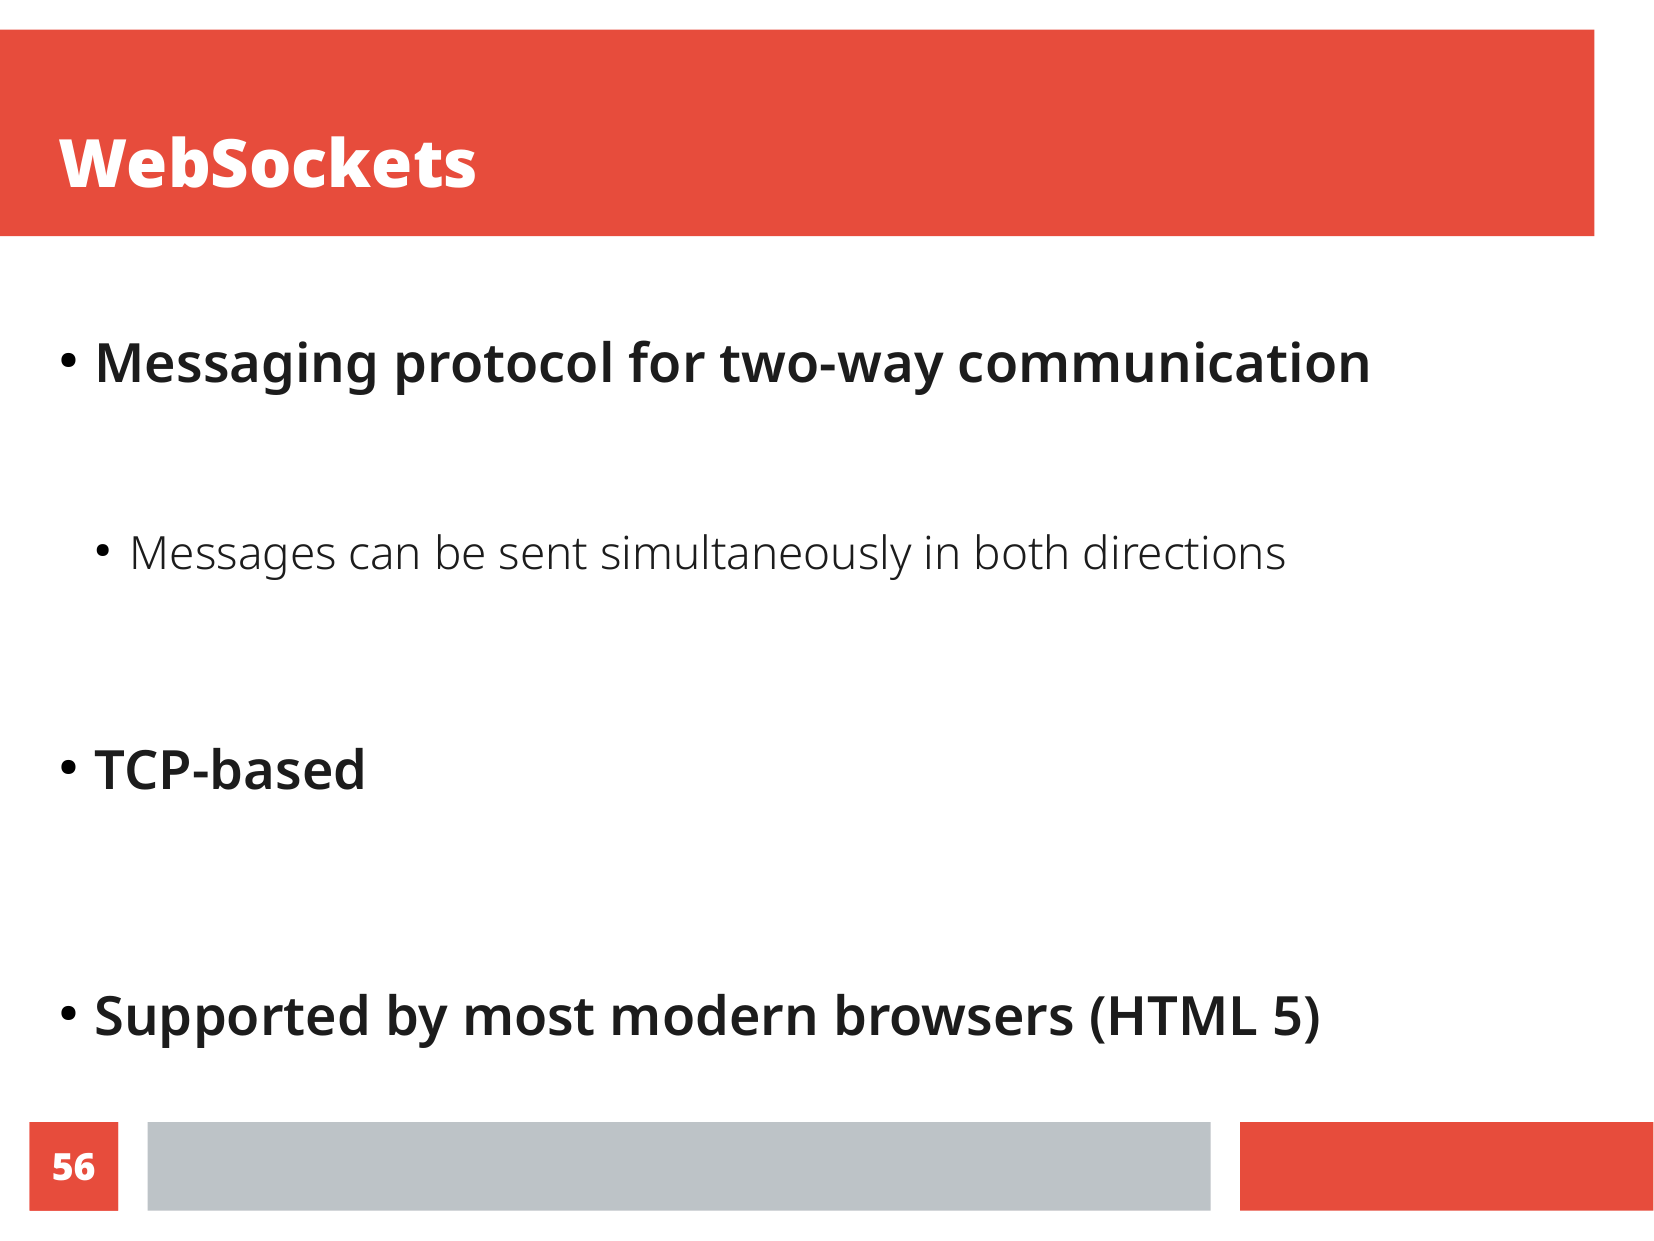

# WebSockets
Messaging protocol for two-way communication
Messages can be sent simultaneously in both directions
TCP-based
Supported by most modern browsers (HTML 5)
56